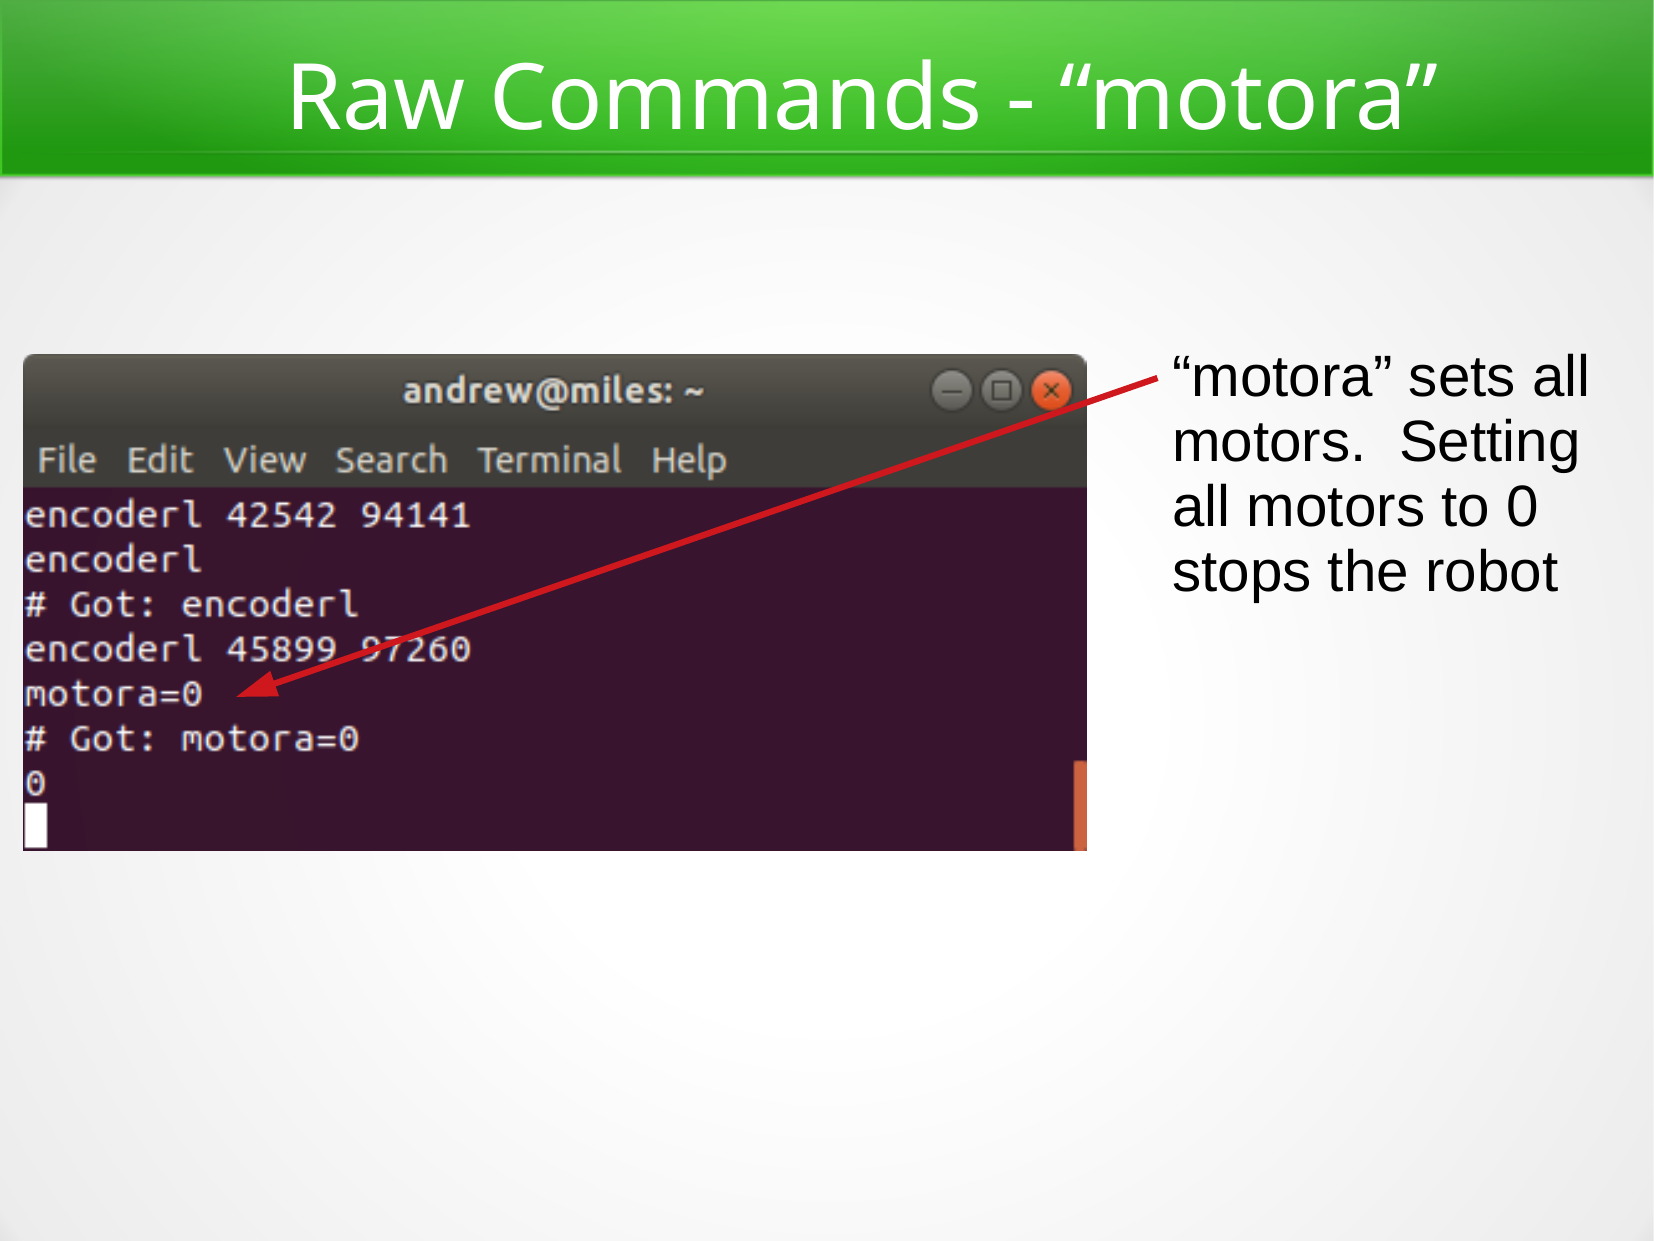

# Raw Commands - “motora”
“motora” sets all motors. Setting all motors to 0 stops the robot